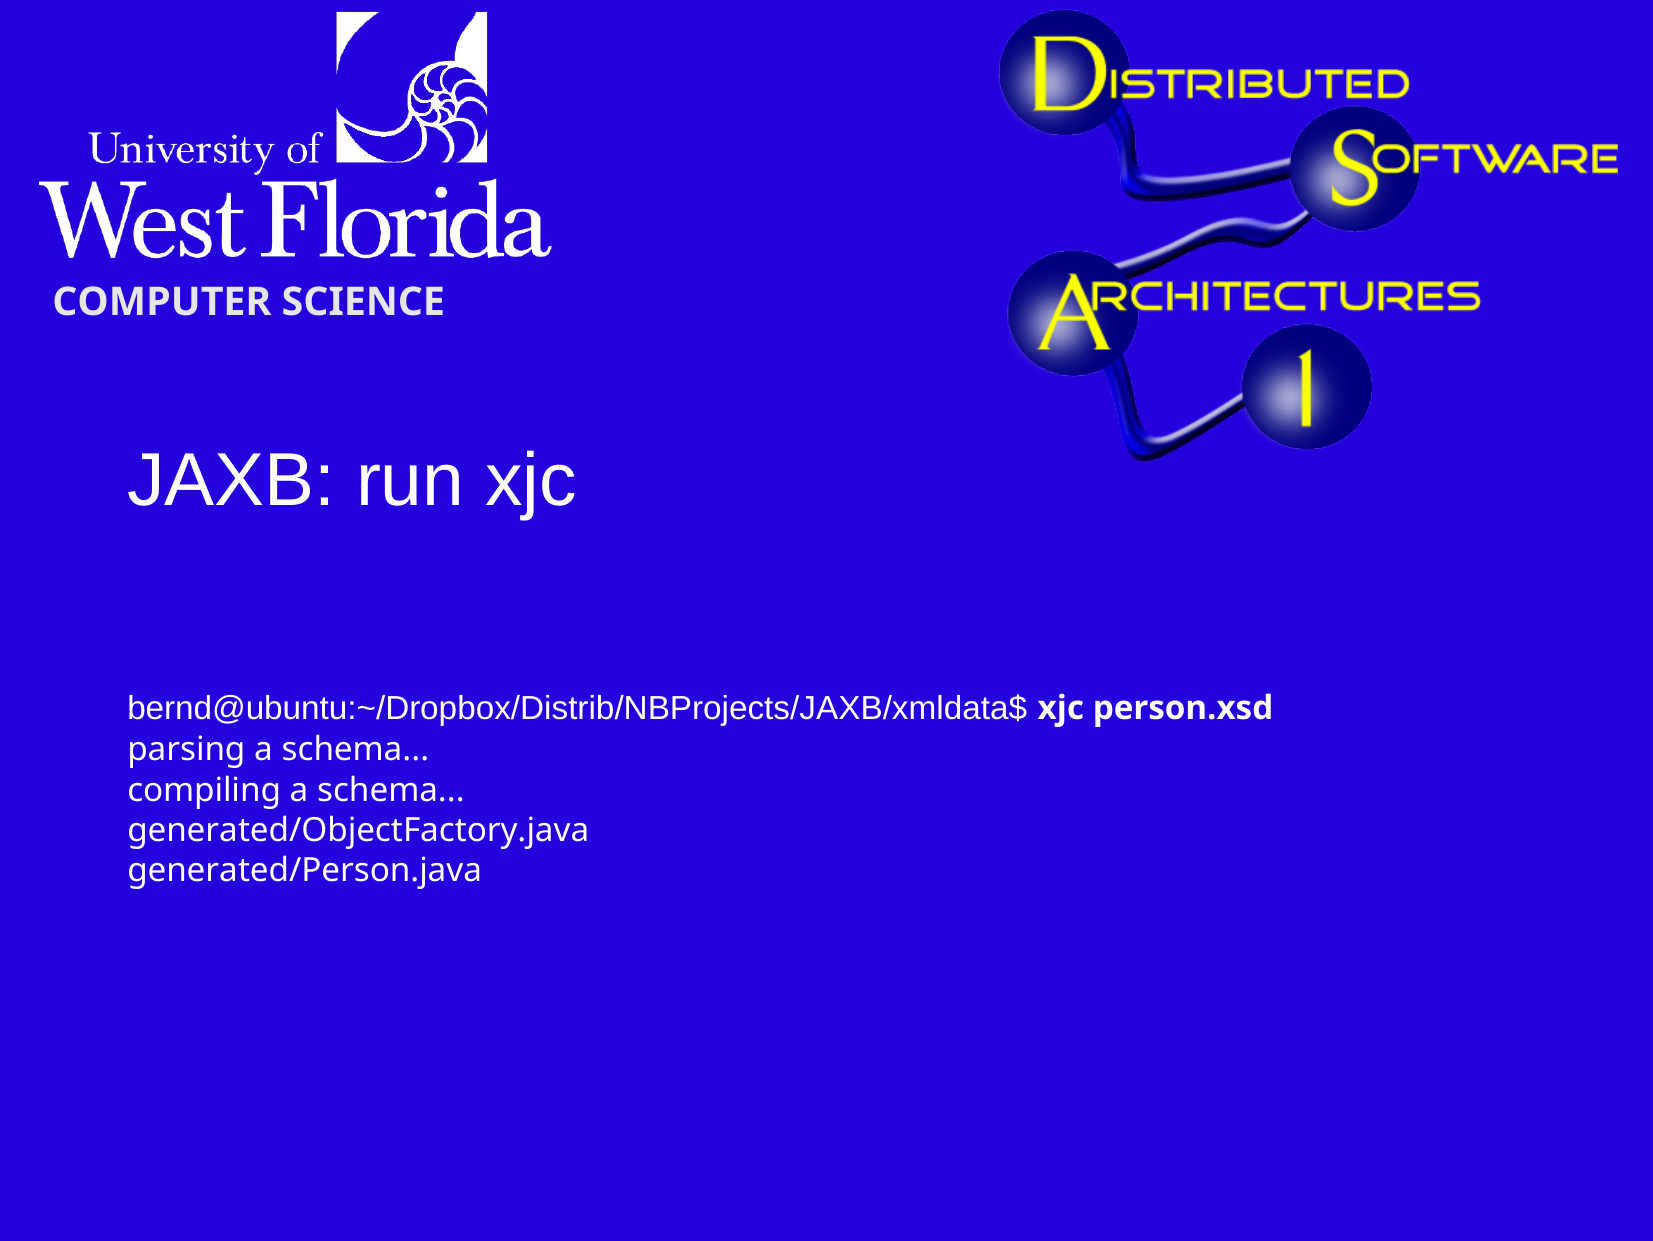

COMPUTER SCIENCE
JAXB: run xjc
bernd@ubuntu:~/Dropbox/Distrib/NBProjects/JAXB/xmldata$ xjc person.xsd
parsing a schema...
compiling a schema...
generated/ObjectFactory.java
generated/Person.java